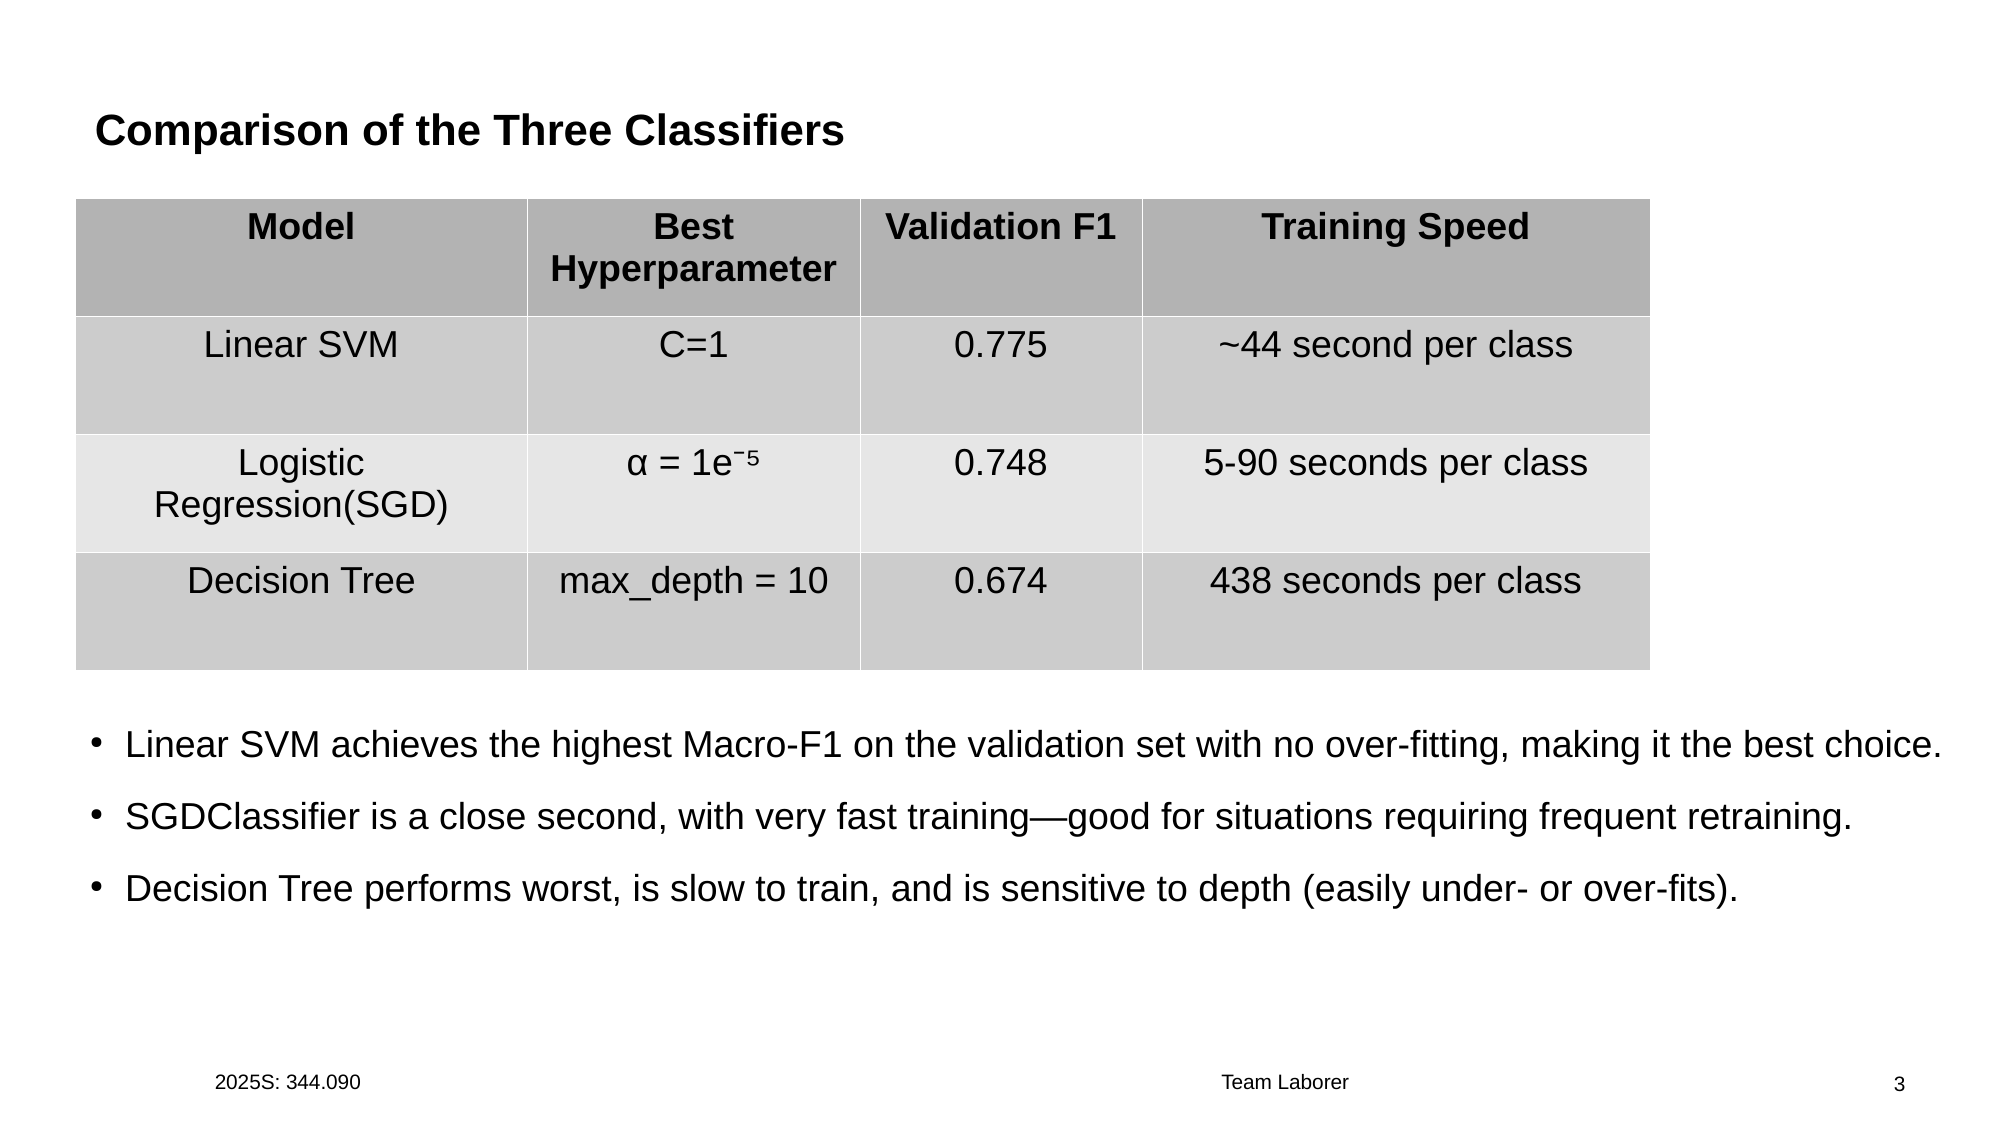

# Comparison of the Three Classifiers
| Model | Best Hyperparameter | Validation F1 | Training Speed |
| --- | --- | --- | --- |
| Linear SVM | C=1 | 0.775 | ~44 second per class |
| Logistic Regression(SGD) | α = 1e⁻⁵ | 0.748 | 5-90 seconds per class |
| Decision Tree | max\_depth = 10 | 0.674 | 438 seconds per class |
Linear SVM achieves the highest Macro-F1 on the validation set with no over-fitting, making it the best choice.
SGDClassifier is a close second, with very fast training—good for situations requiring frequent retraining.
Decision Tree performs worst, is slow to train, and is sensitive to depth (easily under- or over-fits).
Space for author and course number
3